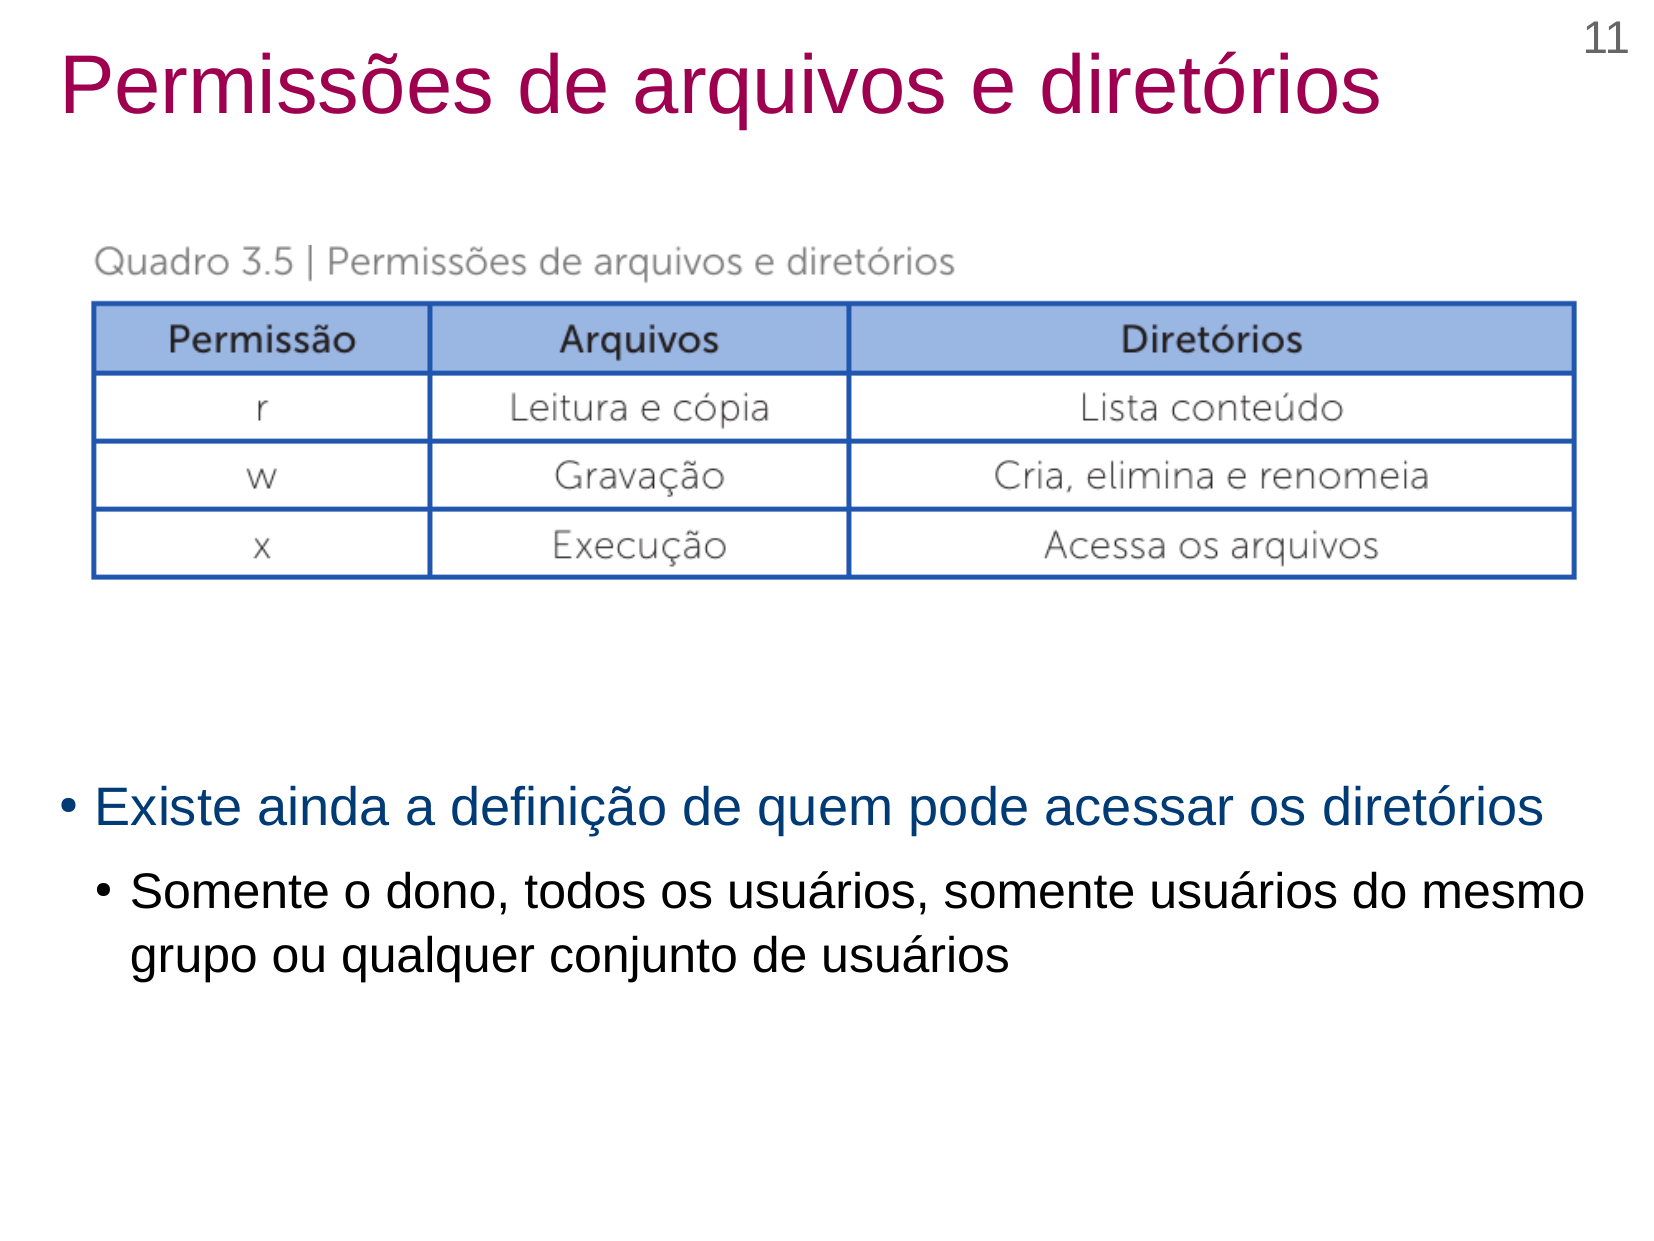

11
# Permissões de arquivos e diretórios
Existe ainda a definição de quem pode acessar os diretórios
Somente o dono, todos os usuários, somente usuários do mesmo grupo ou qualquer conjunto de usuários